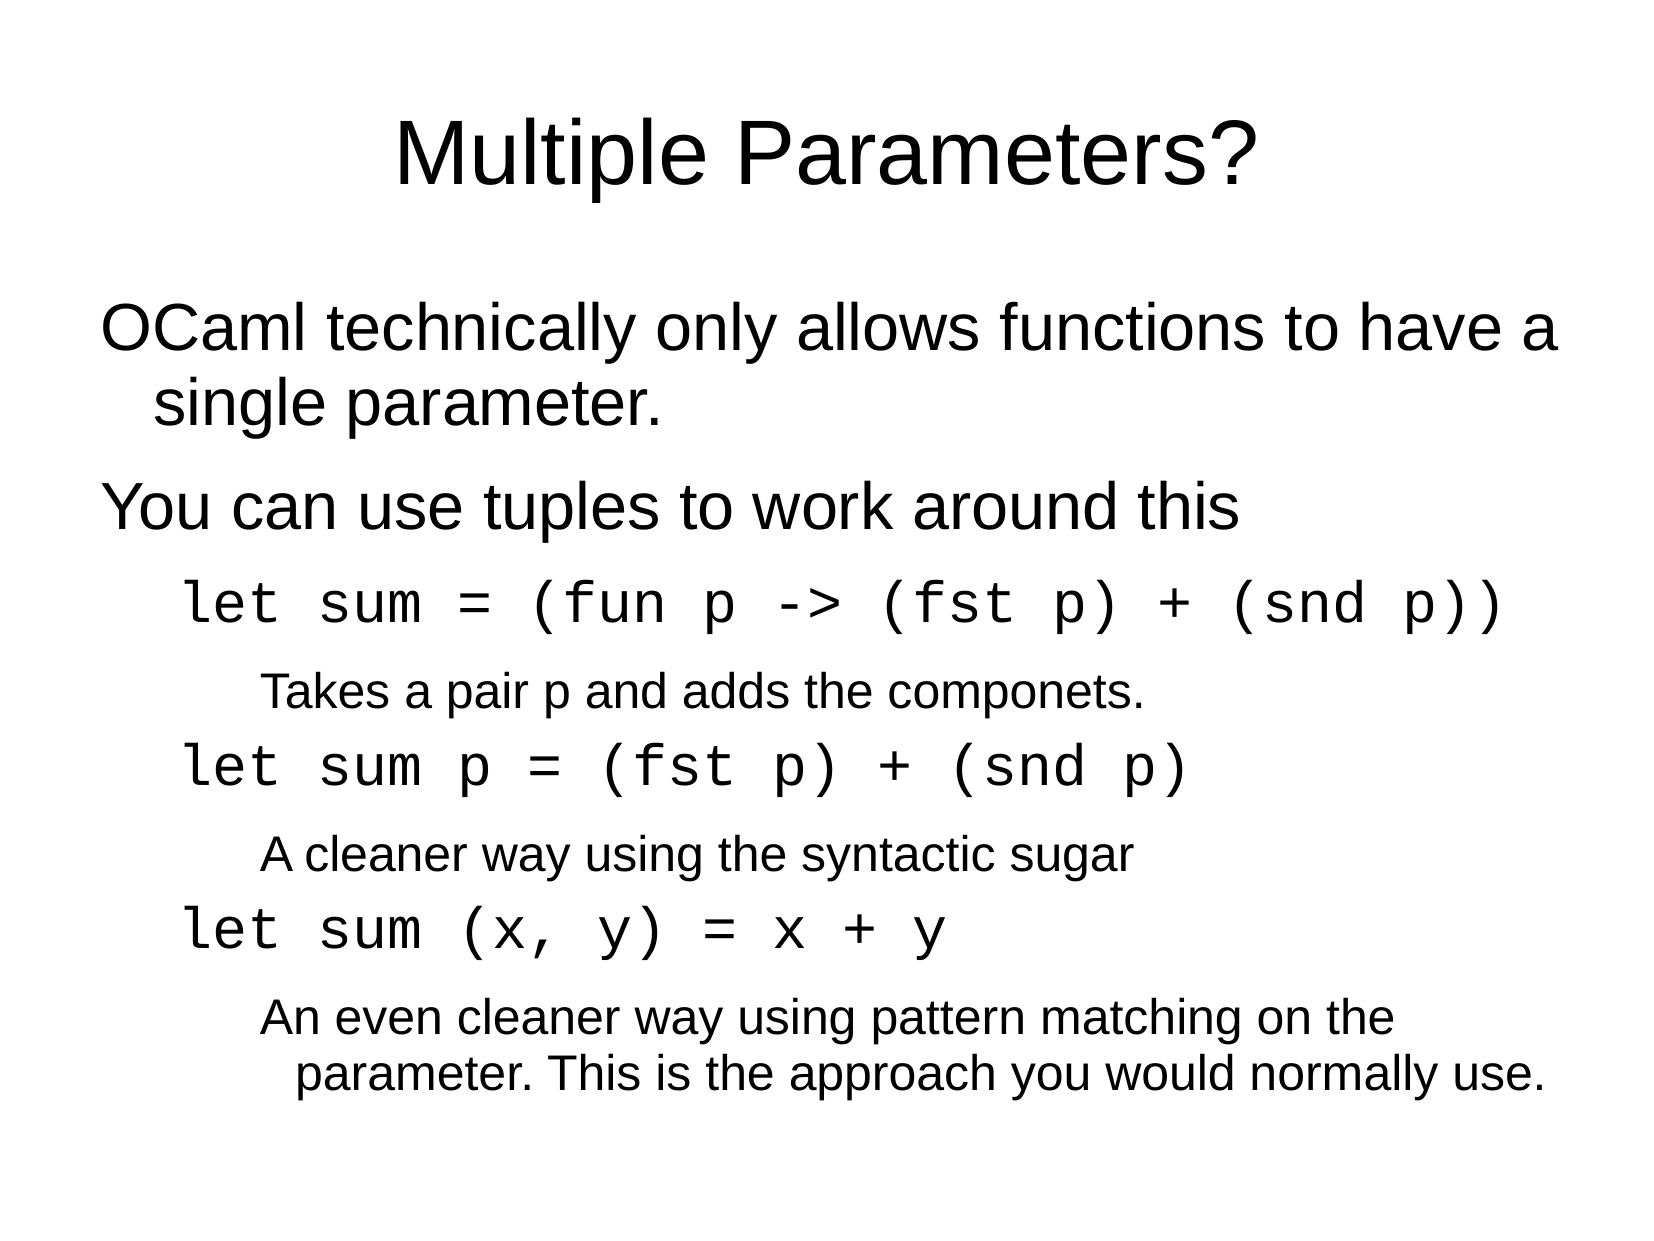

# Multiple Parameters?
OCaml technically only allows functions to have a single parameter.
You can use tuples to work around this
let sum = (fun p -> (fst p) + (snd p))
Takes a pair p and adds the componets.
let sum p = (fst p) + (snd p)
A cleaner way using the syntactic sugar
let sum (x, y) = x + y
An even cleaner way using pattern matching on the parameter. This is the approach you would normally use.